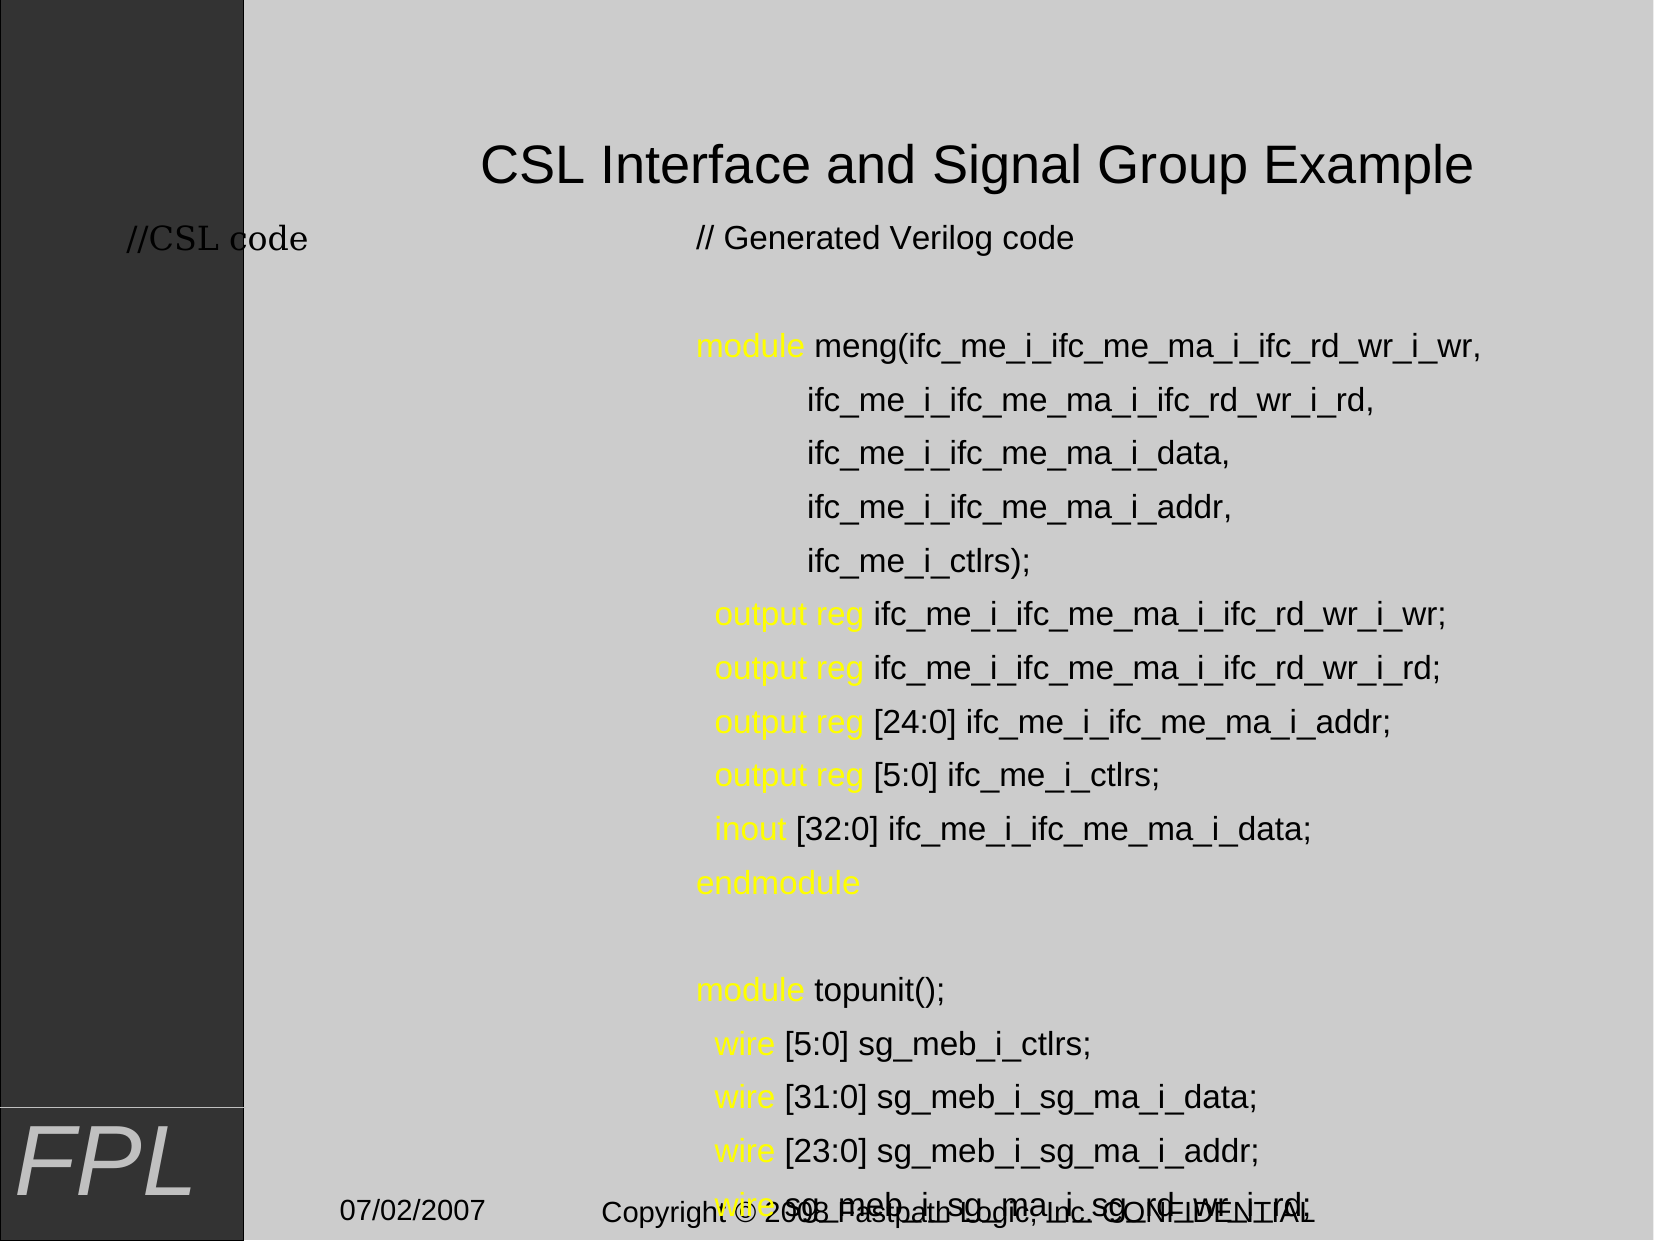

# CSL Interface and Signal Group Example
//CSL code
// Generated Verilog code
module meng(ifc_me_i_ifc_me_ma_i_ifc_rd_wr_i_wr,
 ifc_me_i_ifc_me_ma_i_ifc_rd_wr_i_rd,
 ifc_me_i_ifc_me_ma_i_data,
 ifc_me_i_ifc_me_ma_i_addr,
 ifc_me_i_ctlrs);
 output reg ifc_me_i_ifc_me_ma_i_ifc_rd_wr_i_wr;
 output reg ifc_me_i_ifc_me_ma_i_ifc_rd_wr_i_rd;
 output reg [24:0] ifc_me_i_ifc_me_ma_i_addr;
 output reg [5:0] ifc_me_i_ctlrs;
 inout [32:0] ifc_me_i_ifc_me_ma_i_data;
endmodule
module topunit();
 wire [5:0] sg_meb_i_ctlrs;
 wire [31:0] sg_meb_i_sg_ma_i_data;
 wire [23:0] sg_meb_i_sg_ma_i_addr;
 wire sg_meb_i_sg_ma_i_sg_rd_wr_i_rd;
 wire sg_meb_i_sg_ma_i_sg_rd_wr_i_wr;
 meng meng1(.ifc_me_i_ctlrs(sg_meb_i_ctlrs));
endmodule
07/02/2007
© 2007 FASTPATH LOGIC INC.